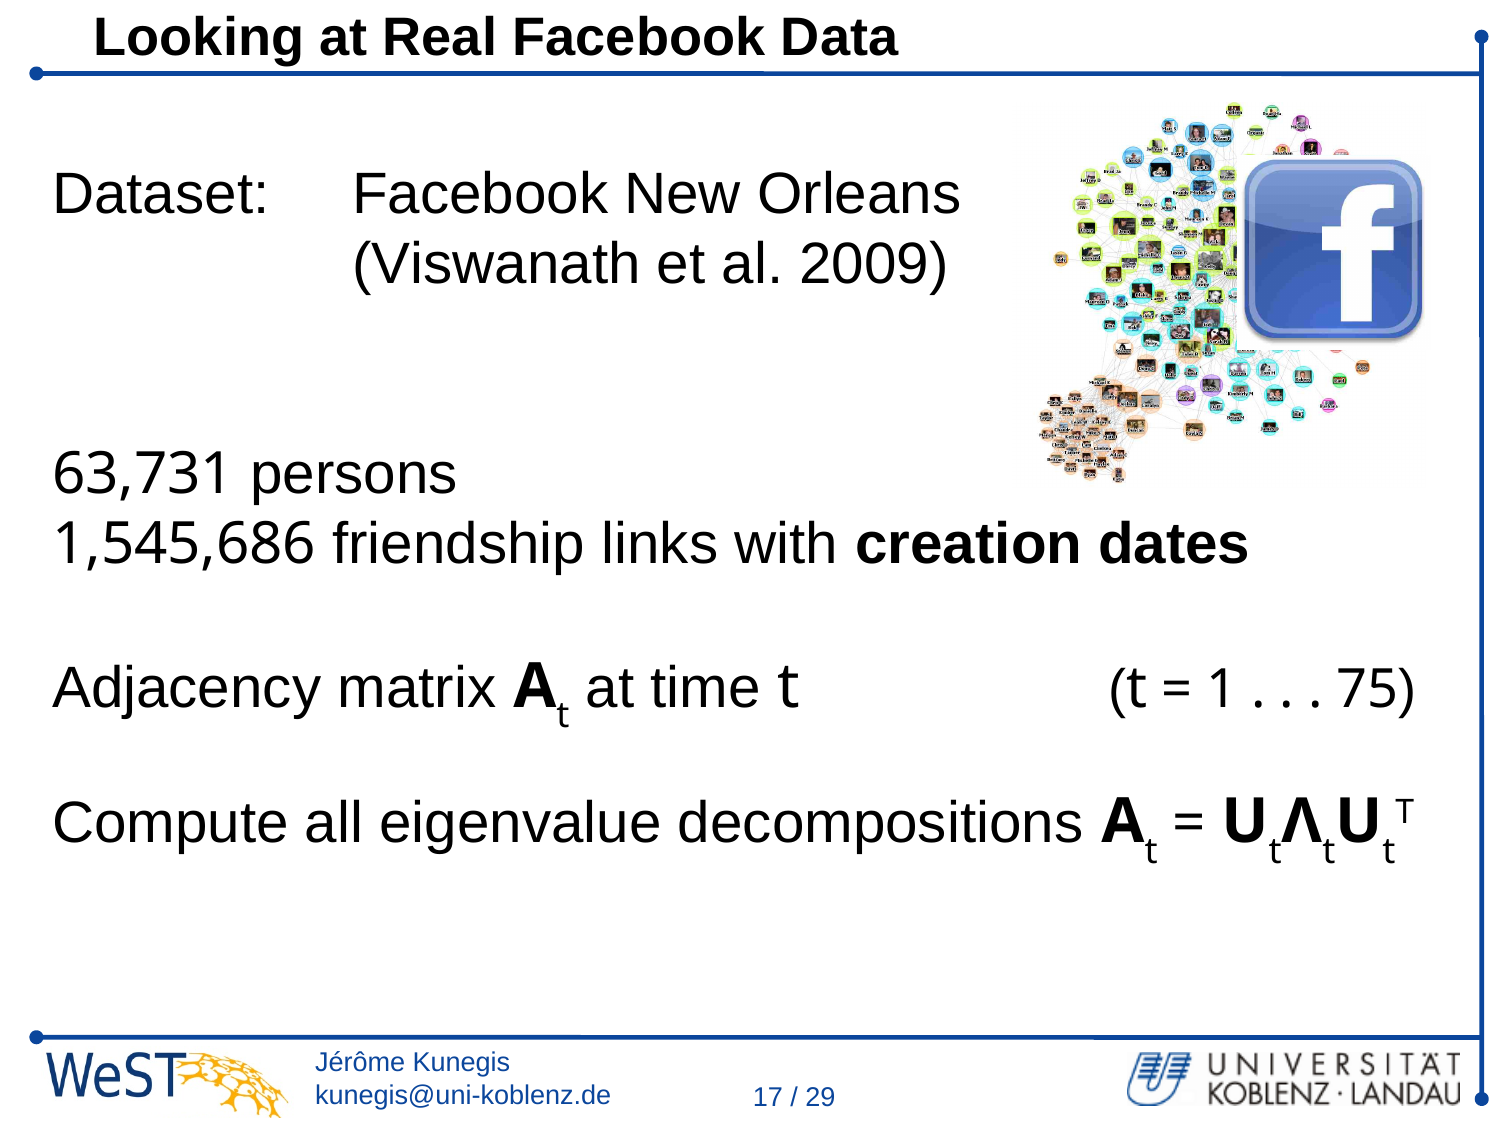

Looking at Real Facebook Data
Dataset:		Facebook New Orleans
 	(Viswanath et al. 2009)
63,731 persons
1,545,686 friendship links with creation dates
Adjacency matrix At at time t (t = 1 . . . 75)
Compute all eigenvalue decompositions At = UtΛtUtT